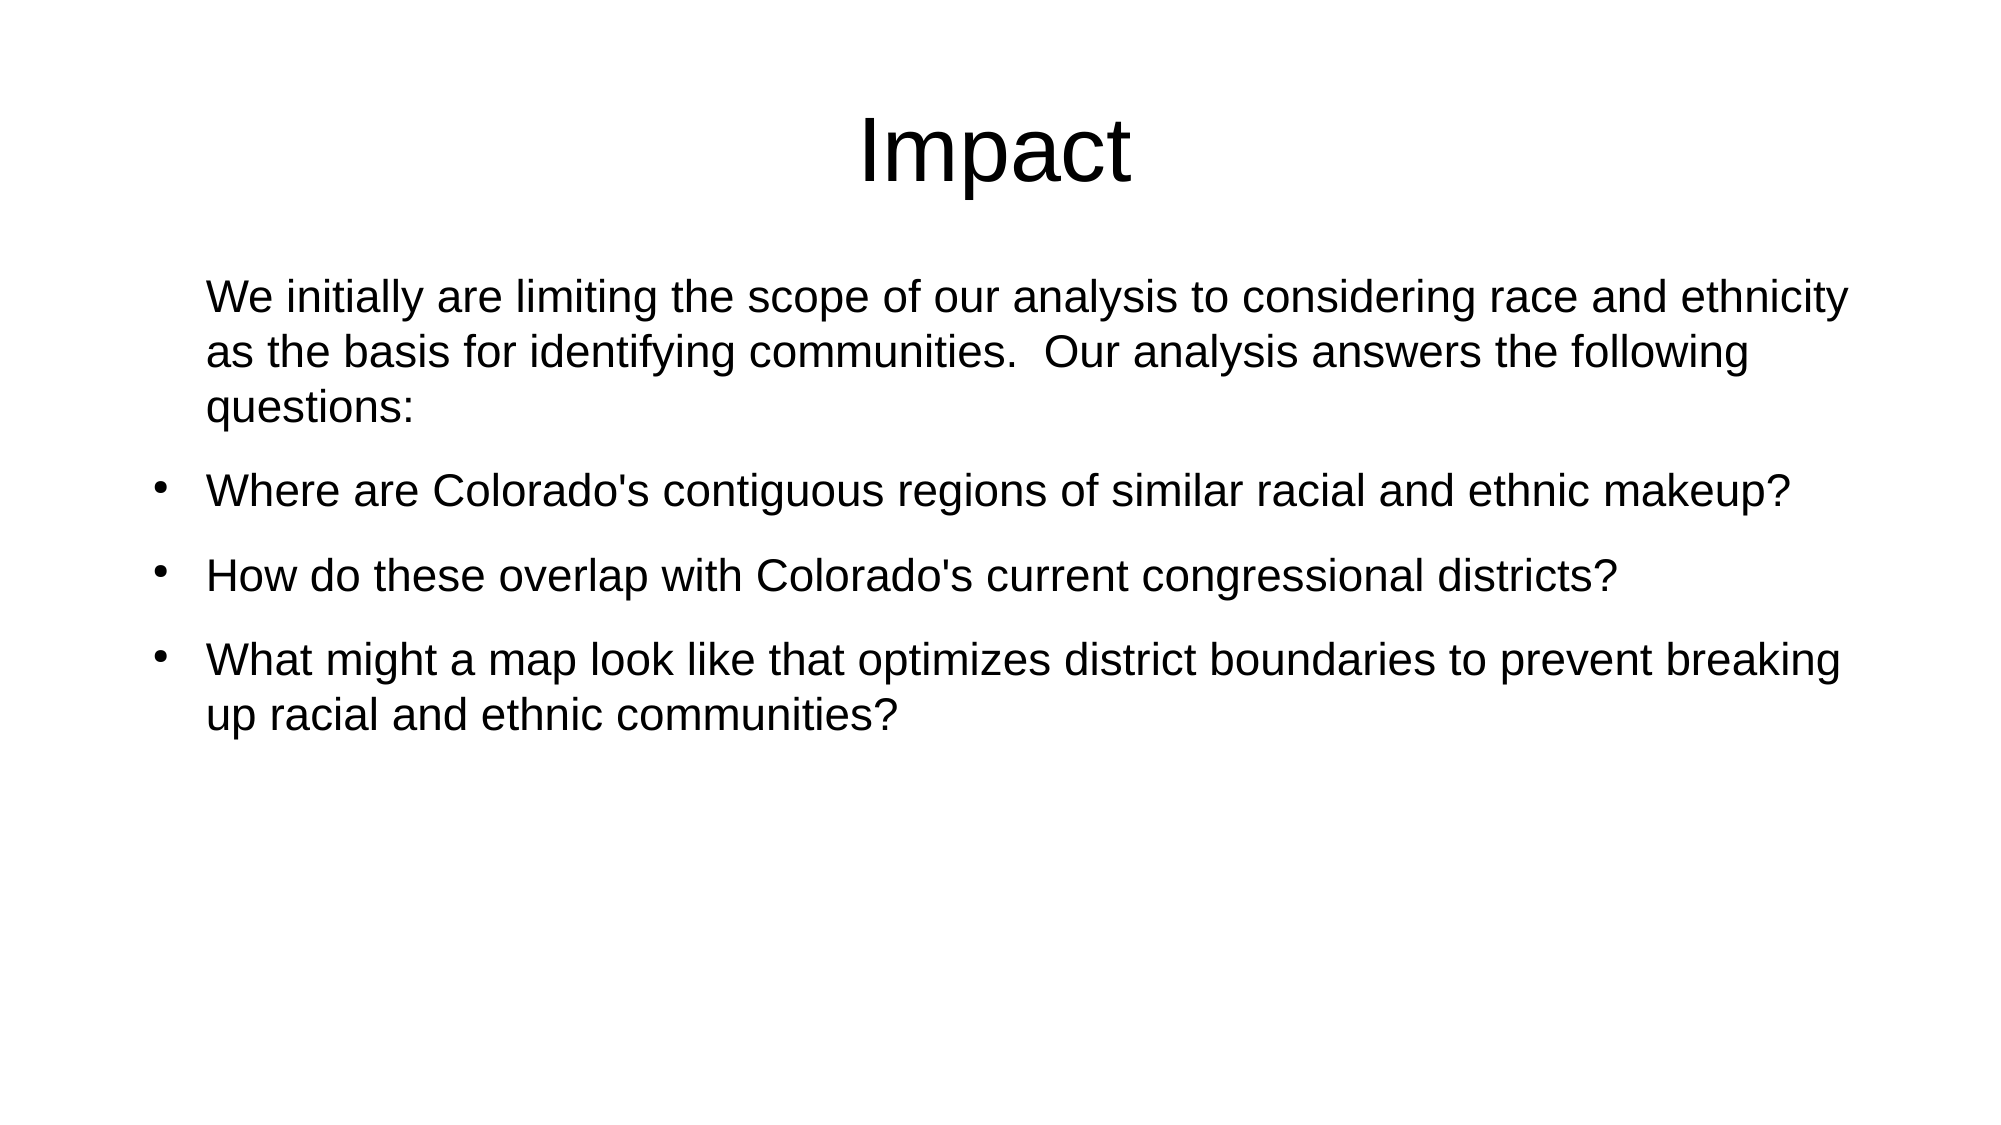

# Impact
We initially are limiting the scope of our analysis to considering race and ethnicity as the basis for identifying communities. Our analysis answers the following questions:
Where are Colorado's contiguous regions of similar racial and ethnic makeup?
How do these overlap with Colorado's current congressional districts?
What might a map look like that optimizes district boundaries to prevent breaking up racial and ethnic communities?